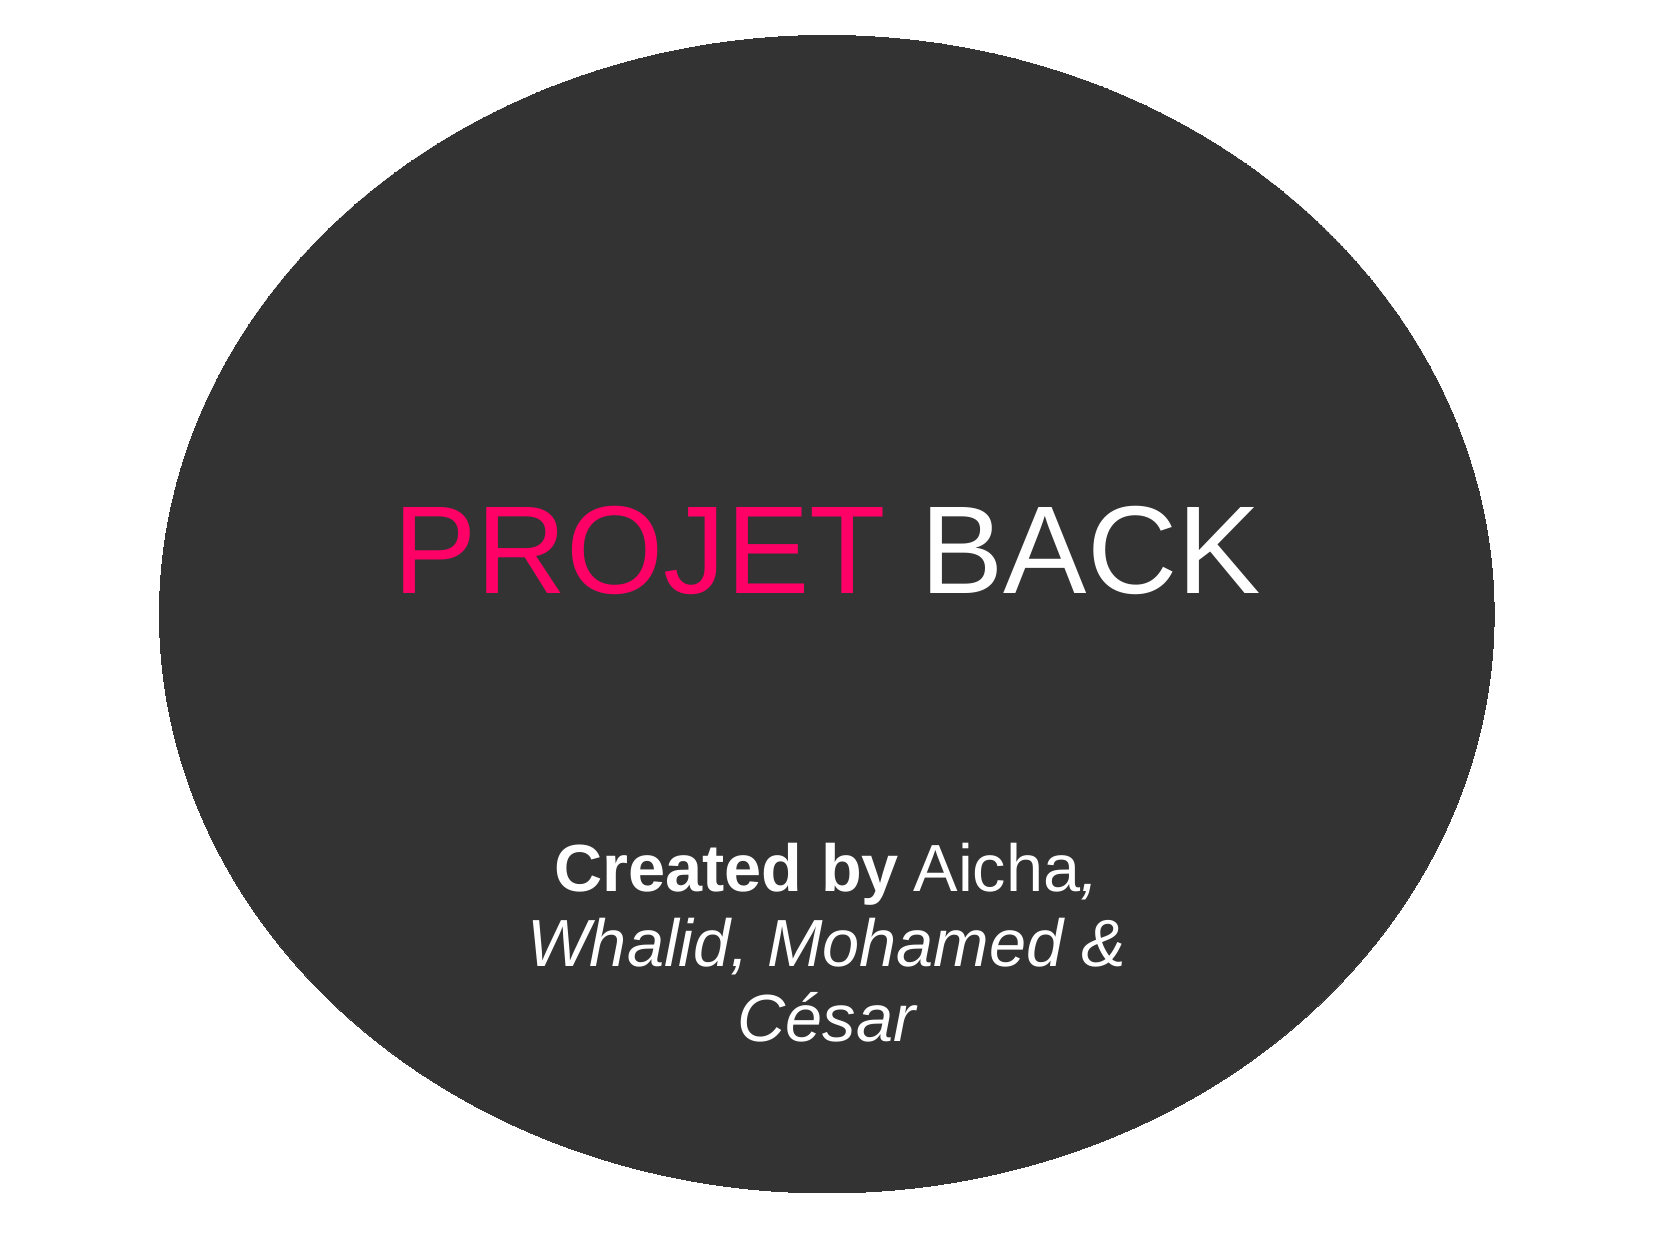

# PROJET BACK
Created by Aicha, Whalid, Mohamed & César